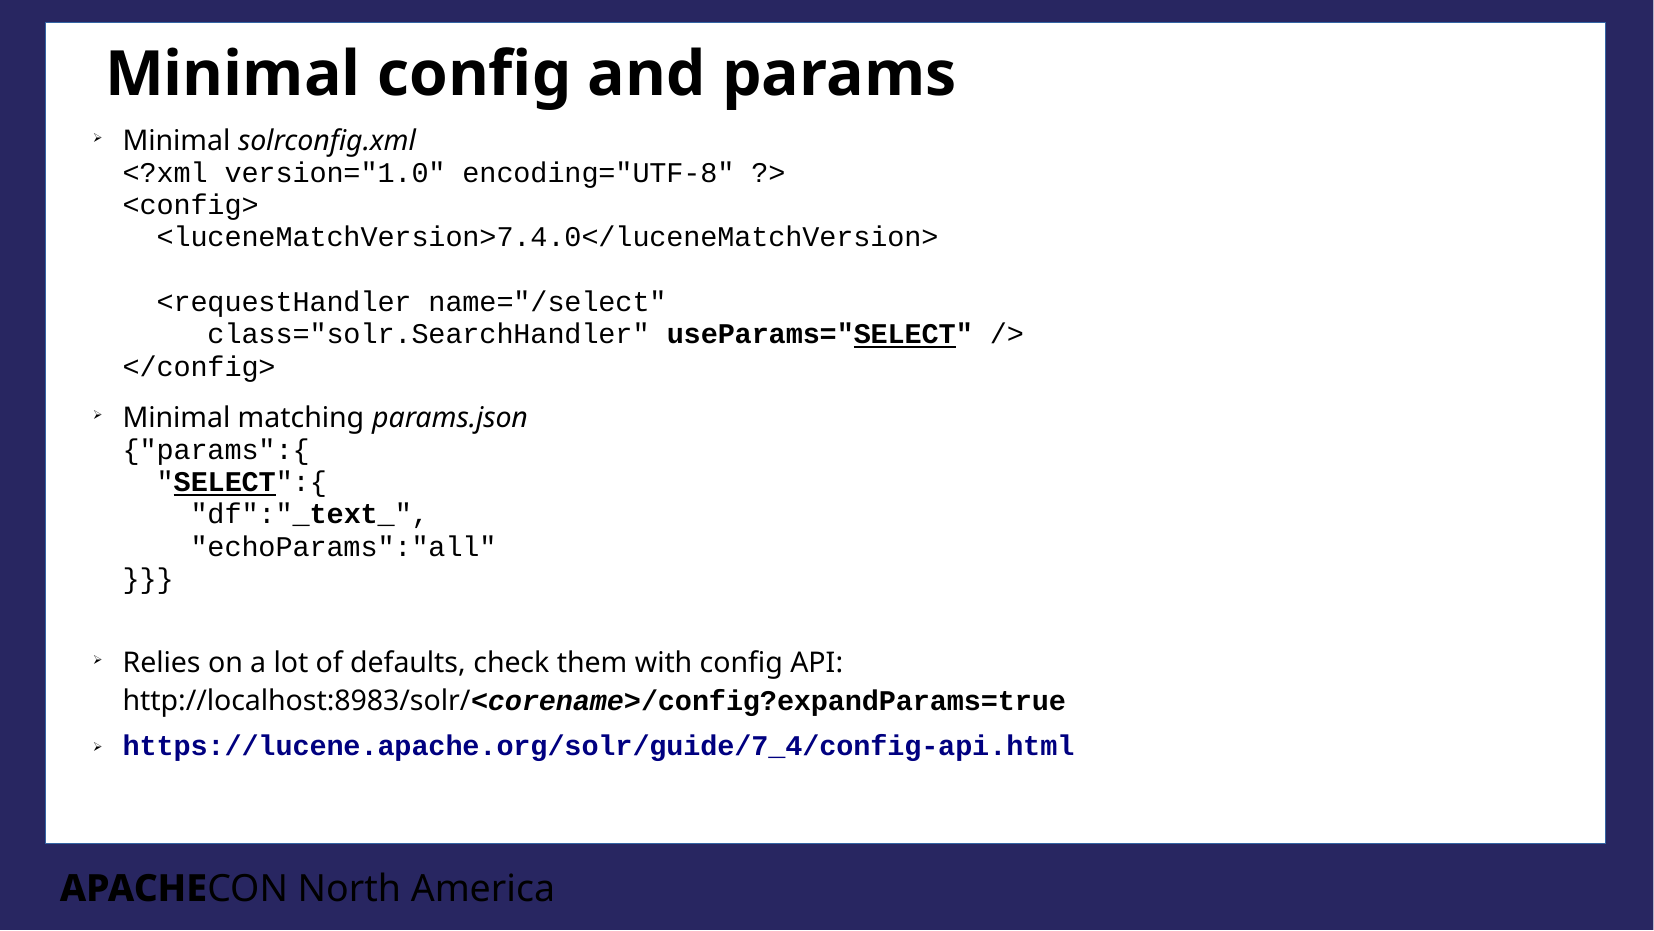

# Minimal config and params
Minimal solrconfig.xml
<?xml version="1.0" encoding="UTF-8" ?>
<config>
 <luceneMatchVersion>7.4.0</luceneMatchVersion>
 <requestHandler name="/select"
 class="solr.SearchHandler" useParams="SELECT" />
</config>
Minimal matching params.json
{"params":{
 "SELECT":{
 "df":"_text_",
 "echoParams":"all"
}}}
Relies on a lot of defaults, check them with config API:
http://localhost:8983/solr/<corename>/config?expandParams=true
https://lucene.apache.org/solr/guide/7_4/config-api.html